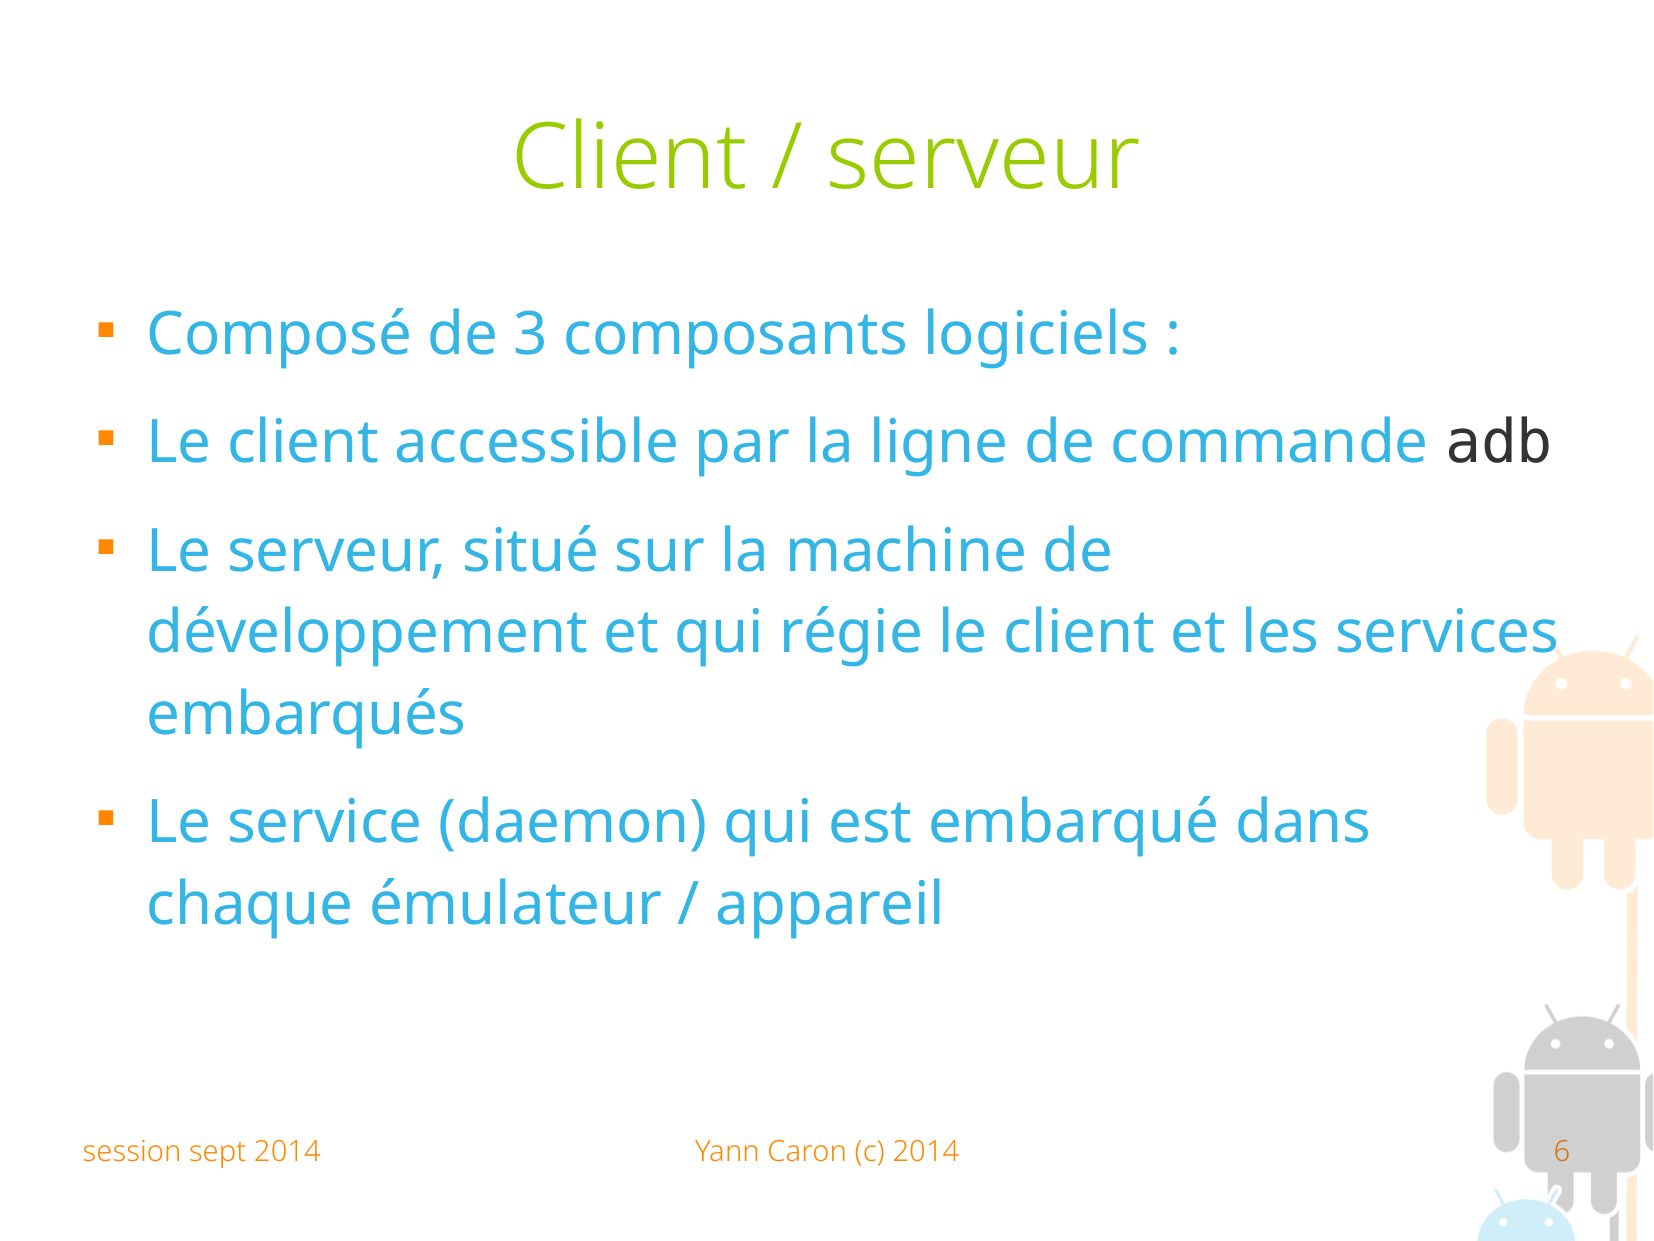

# Client / serveur
Composé de 3 composants logiciels :
Le client accessible par la ligne de commande adb
Le serveur, situé sur la machine de développement et qui régie le client et les services embarqués
Le service (daemon) qui est embarqué dans chaque émulateur / appareil
session sept 2014
Yann Caron (c) 2014
6